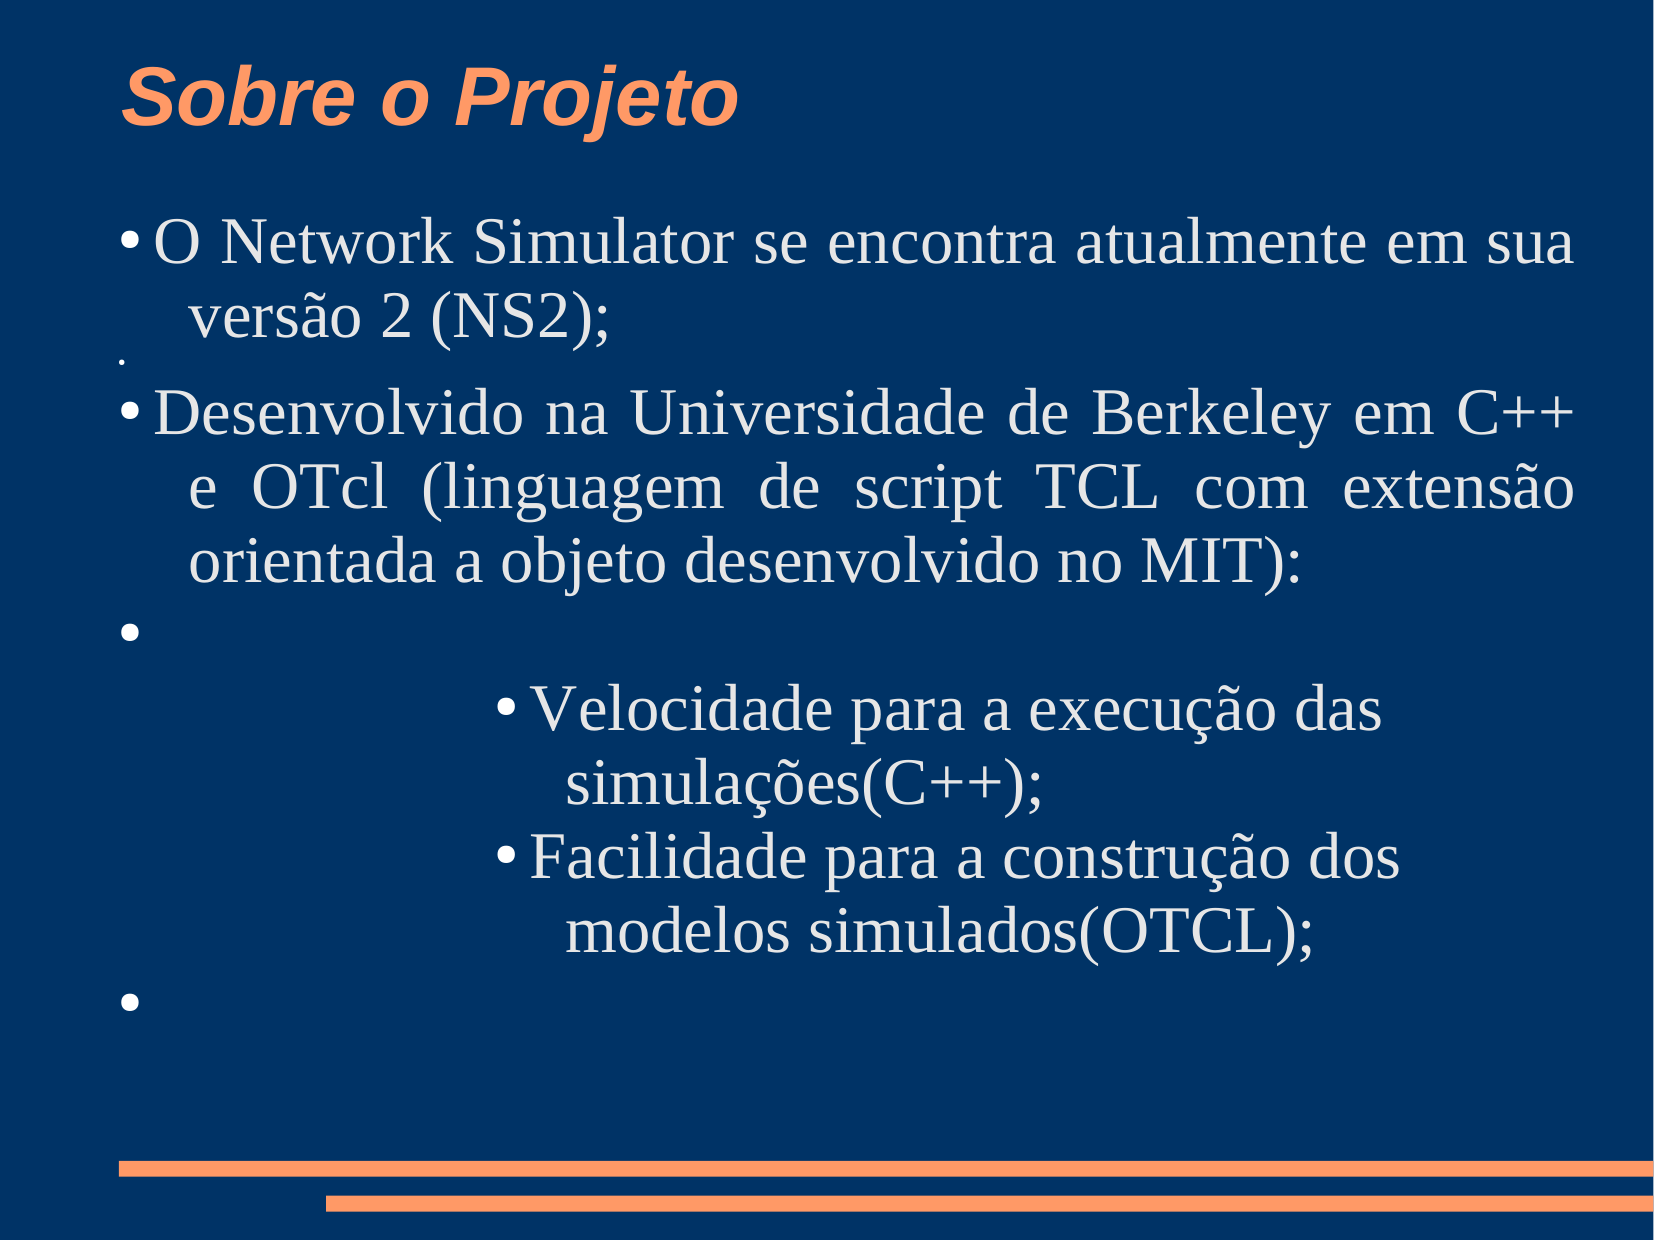

# Sobre o Projeto
O Network Simulator se encontra atualmente em sua versão 2 (NS2);
Desenvolvido na Universidade de Berkeley em C++ e OTcl (linguagem de script TCL com extensão orientada a objeto desenvolvido no MIT):
Velocidade para a execução das simulações(C++);
Facilidade para a construção dos modelos simulados(OTCL);